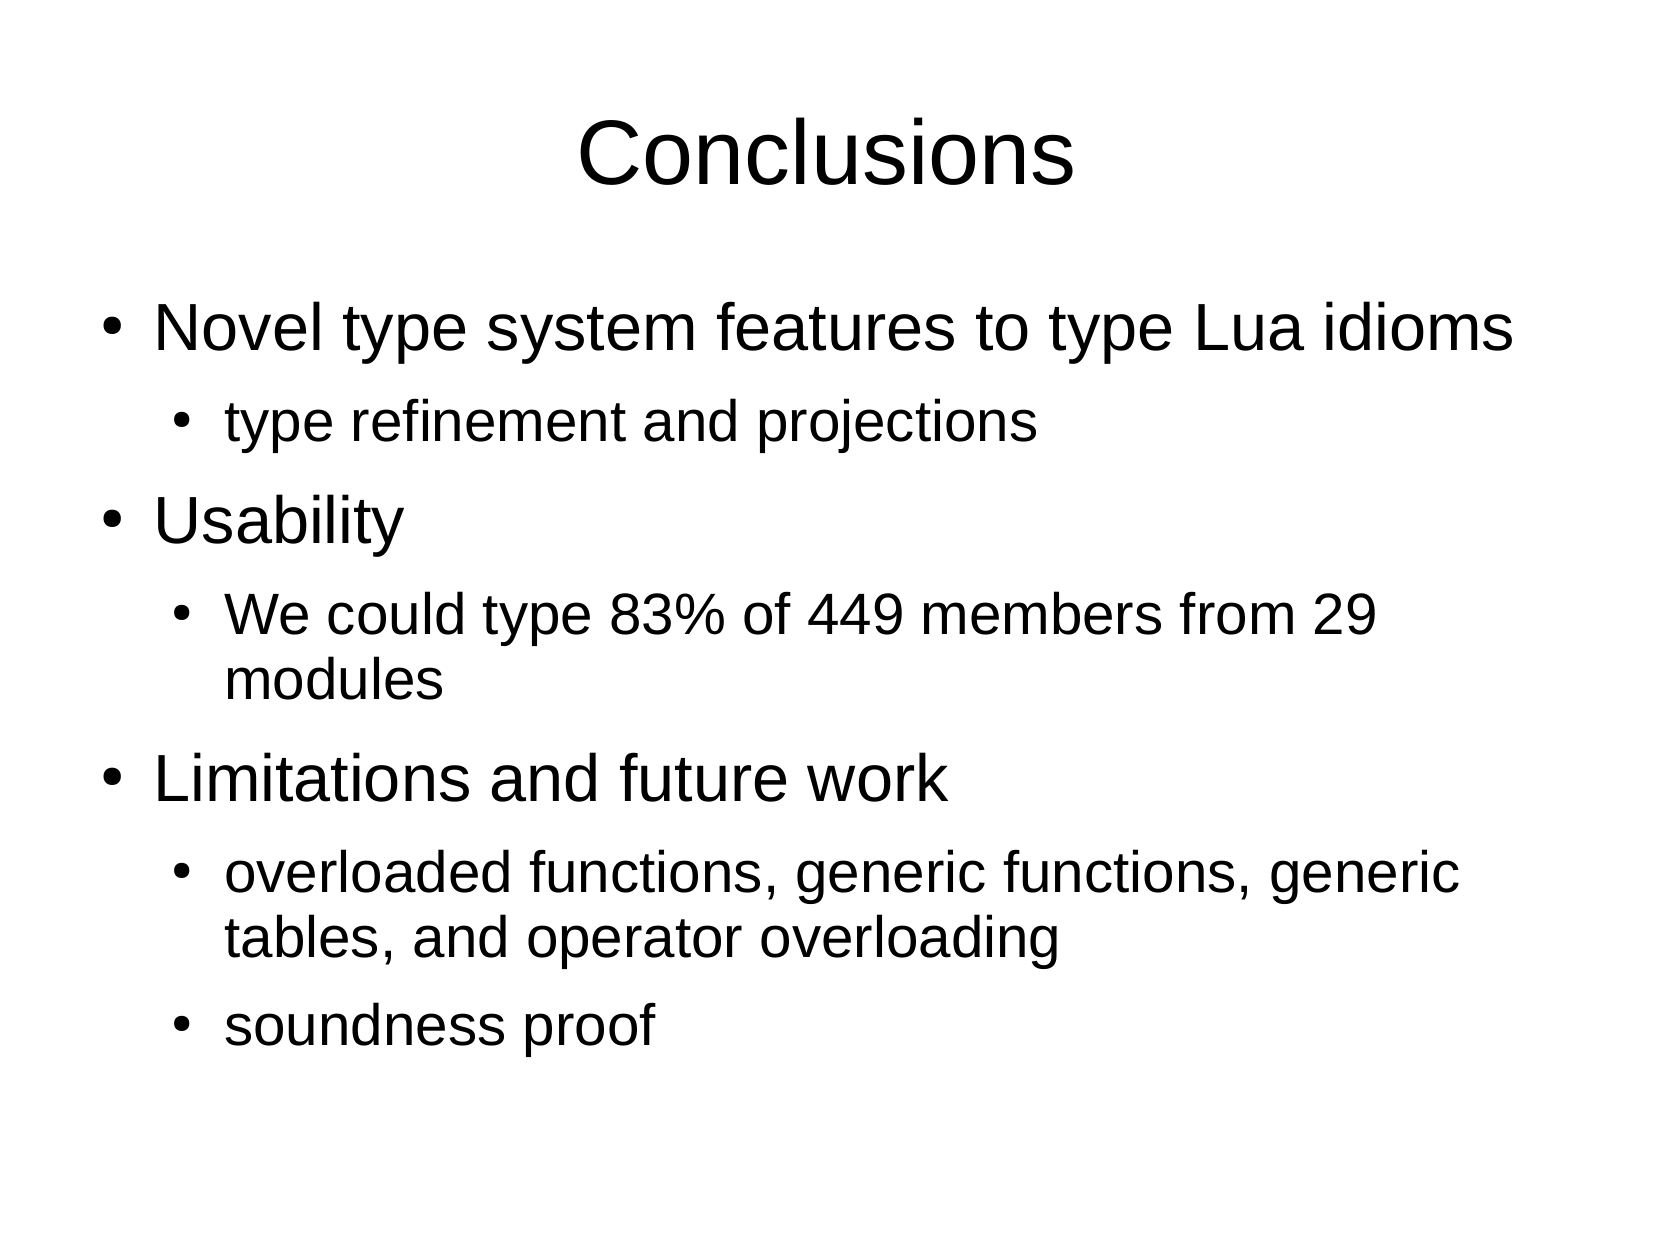

# Conclusions
Novel type system features to type Lua idioms
type refinement and projections
Usability
We could type 83% of 449 members from 29 modules
Limitations and future work
overloaded functions, generic functions, generic tables, and operator overloading
soundness proof